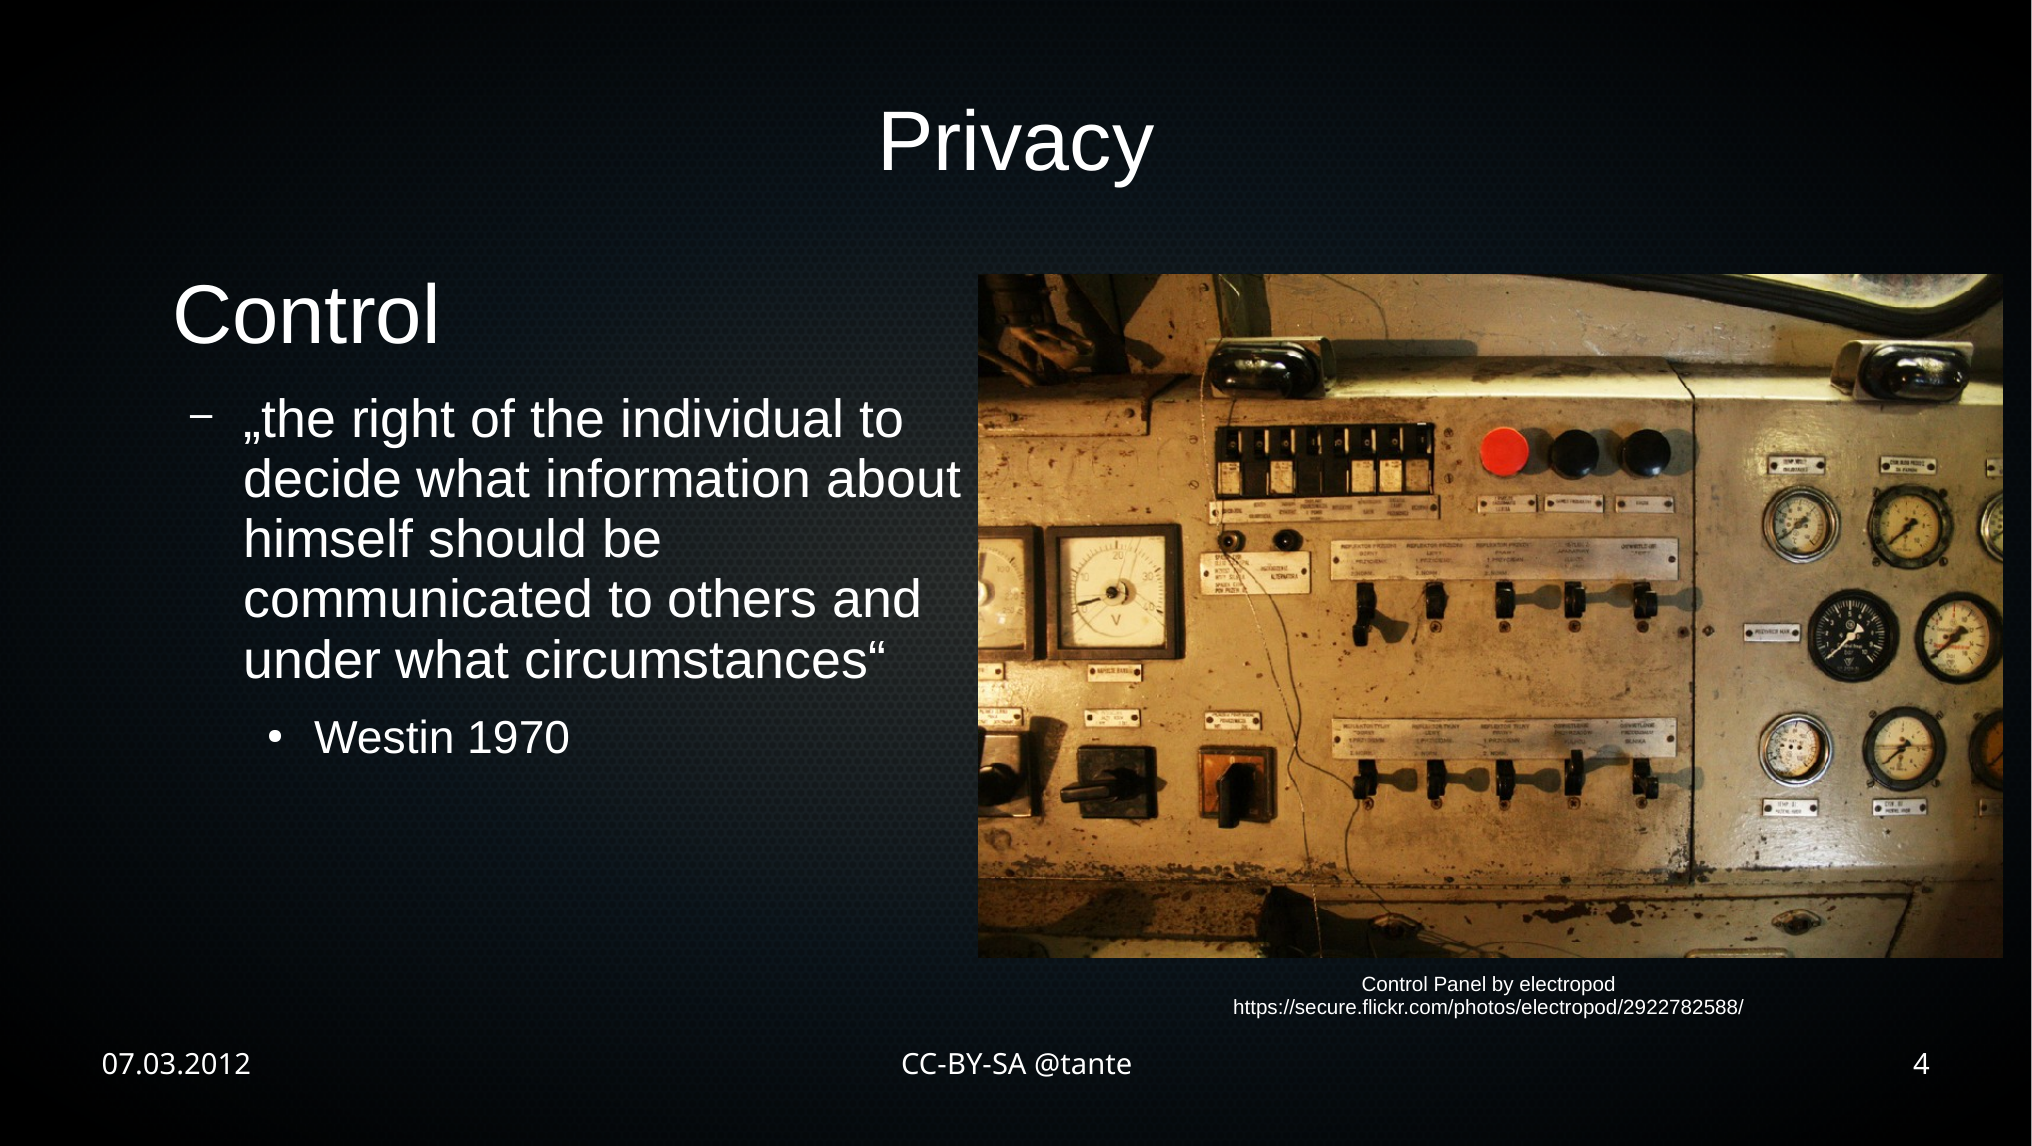

# Privacy
Control
„the right of the individual to decide what information about himself should be communicated to others and under what circumstances“
Westin 1970
Control Panel by electropod
https://secure.flickr.com/photos/electropod/2922782588/
07.03.2012
CC-BY-SA @tante
4